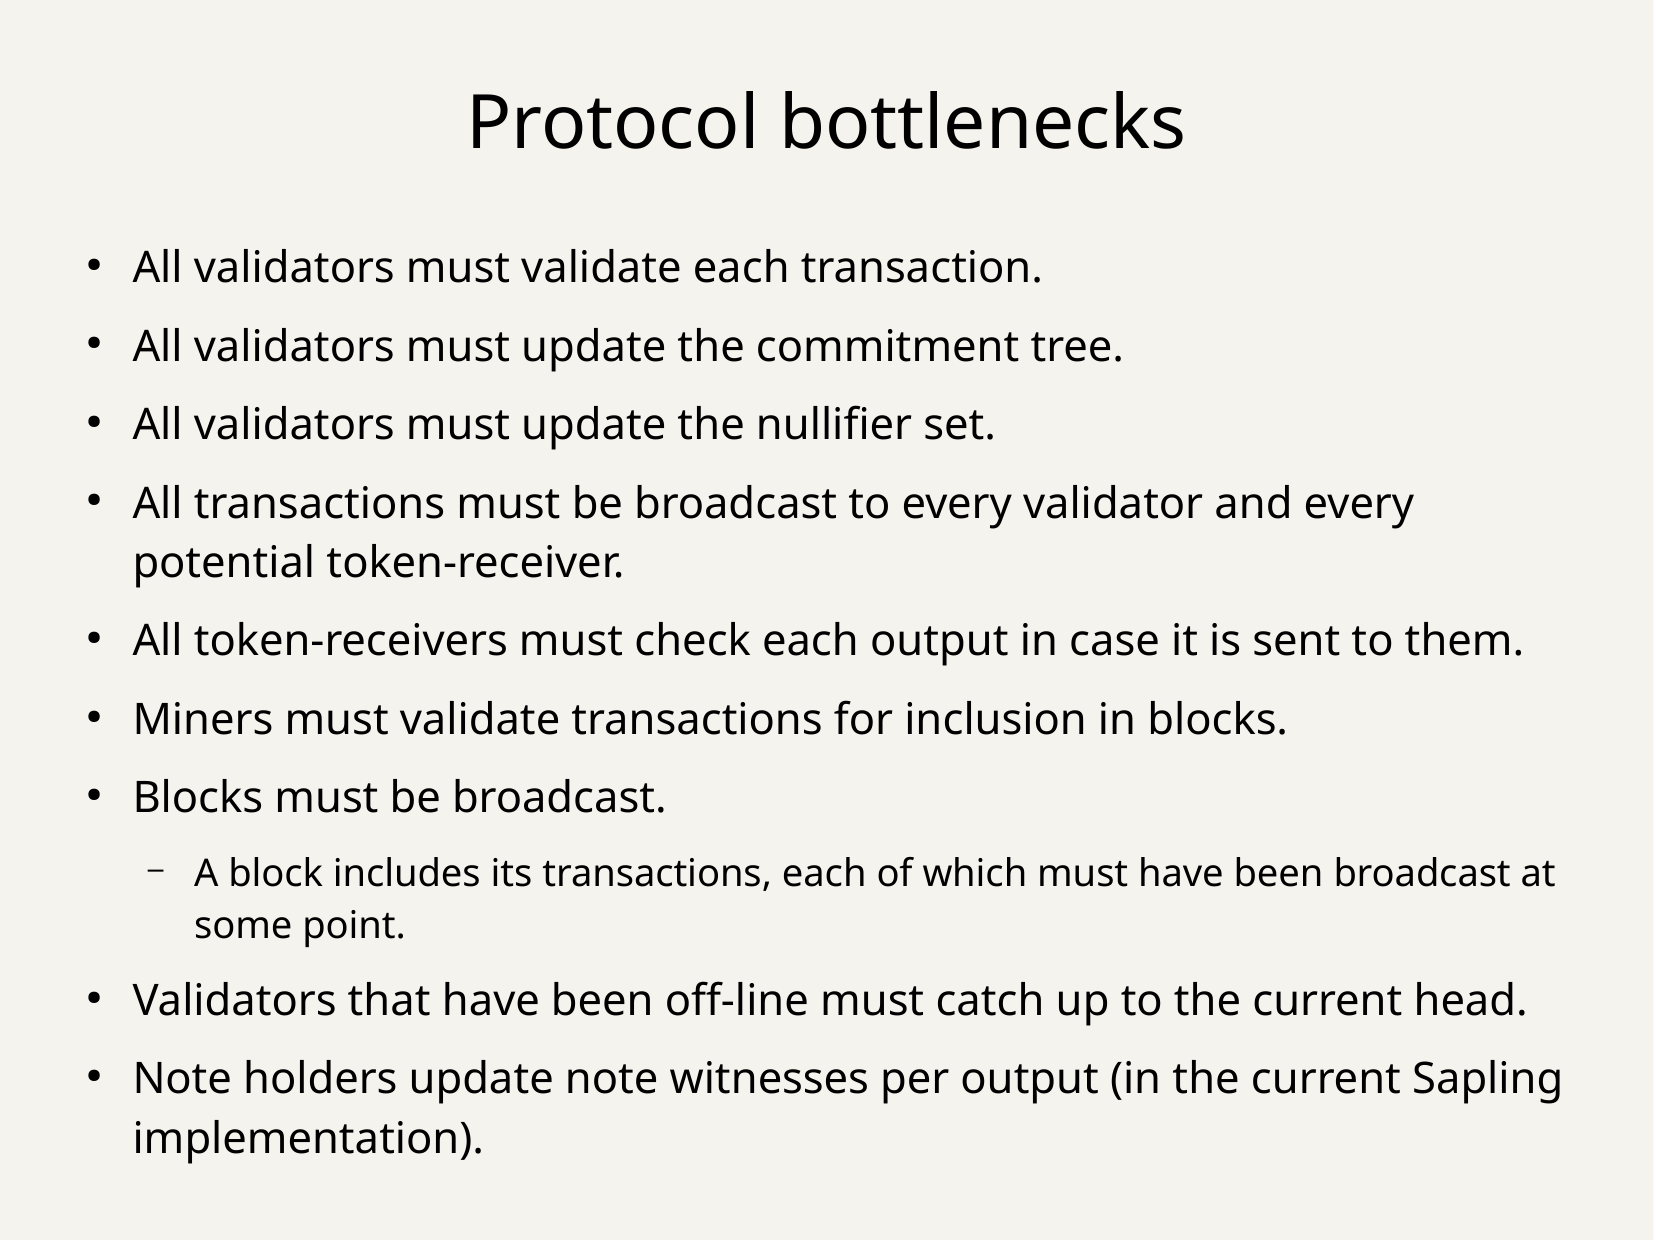

# Protocol bottlenecks
All validators must validate each transaction.
All validators must update the commitment tree.
All validators must update the nullifier set.
All transactions must be broadcast to every validator and every potential token-receiver.
All token-receivers must check each output in case it is sent to them.
Miners must validate transactions for inclusion in blocks.
Blocks must be broadcast.
A block includes its transactions, each of which must have been broadcast at some point.
Validators that have been off-line must catch up to the current head.
Note holders update note witnesses per output (in the current Sapling implementation).